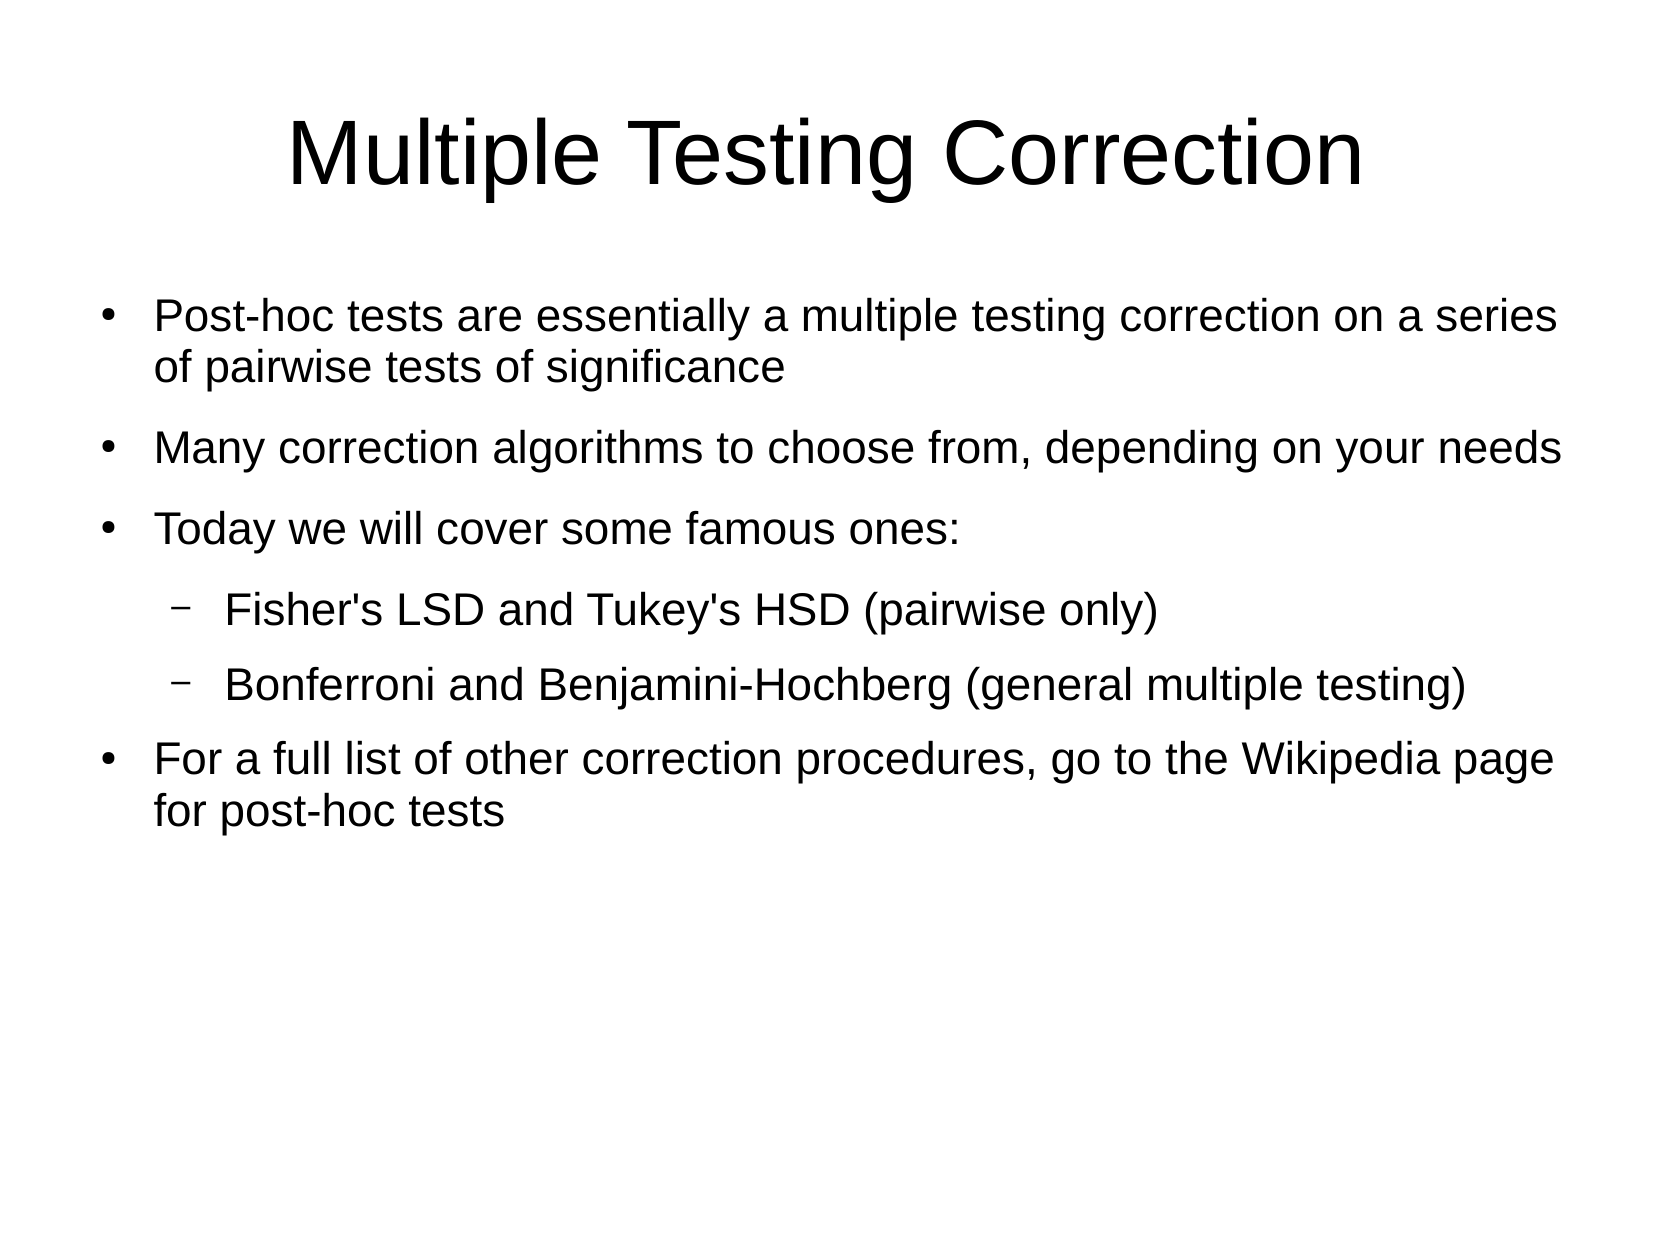

# Multiple Testing Correction
Post-hoc tests are essentially a multiple testing correction on a series of pairwise tests of significance
Many correction algorithms to choose from, depending on your needs
Today we will cover some famous ones:
Fisher's LSD and Tukey's HSD (pairwise only)
Bonferroni and Benjamini-Hochberg (general multiple testing)
For a full list of other correction procedures, go to the Wikipedia page for post-hoc tests